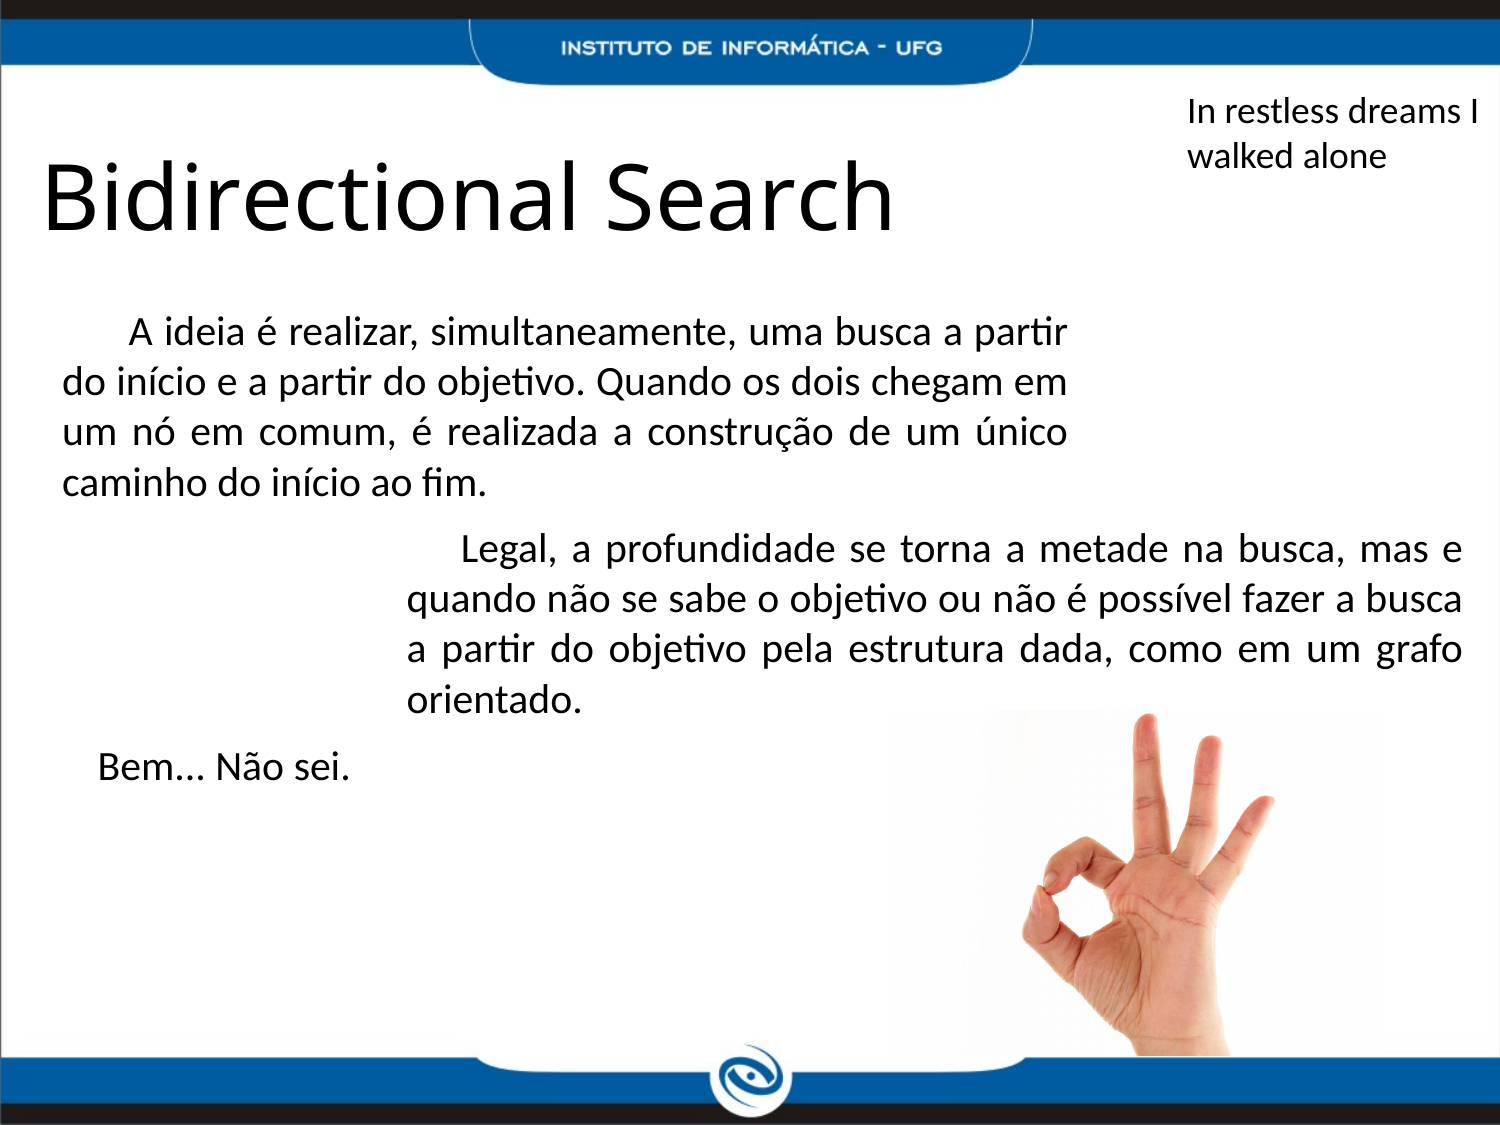

In restless dreams I walked alone
Bidirectional Search
 A ideia é realizar, simultaneamente, uma busca a partir do início e a partir do objetivo. Quando os dois chegam em um nó em comum, é realizada a construção de um único caminho do início ao fim.
 Legal, a profundidade se torna a metade na busca, mas e quando não se sabe o objetivo ou não é possível fazer a busca a partir do objetivo pela estrutura dada, como em um grafo orientado.
 Bem... Não sei.